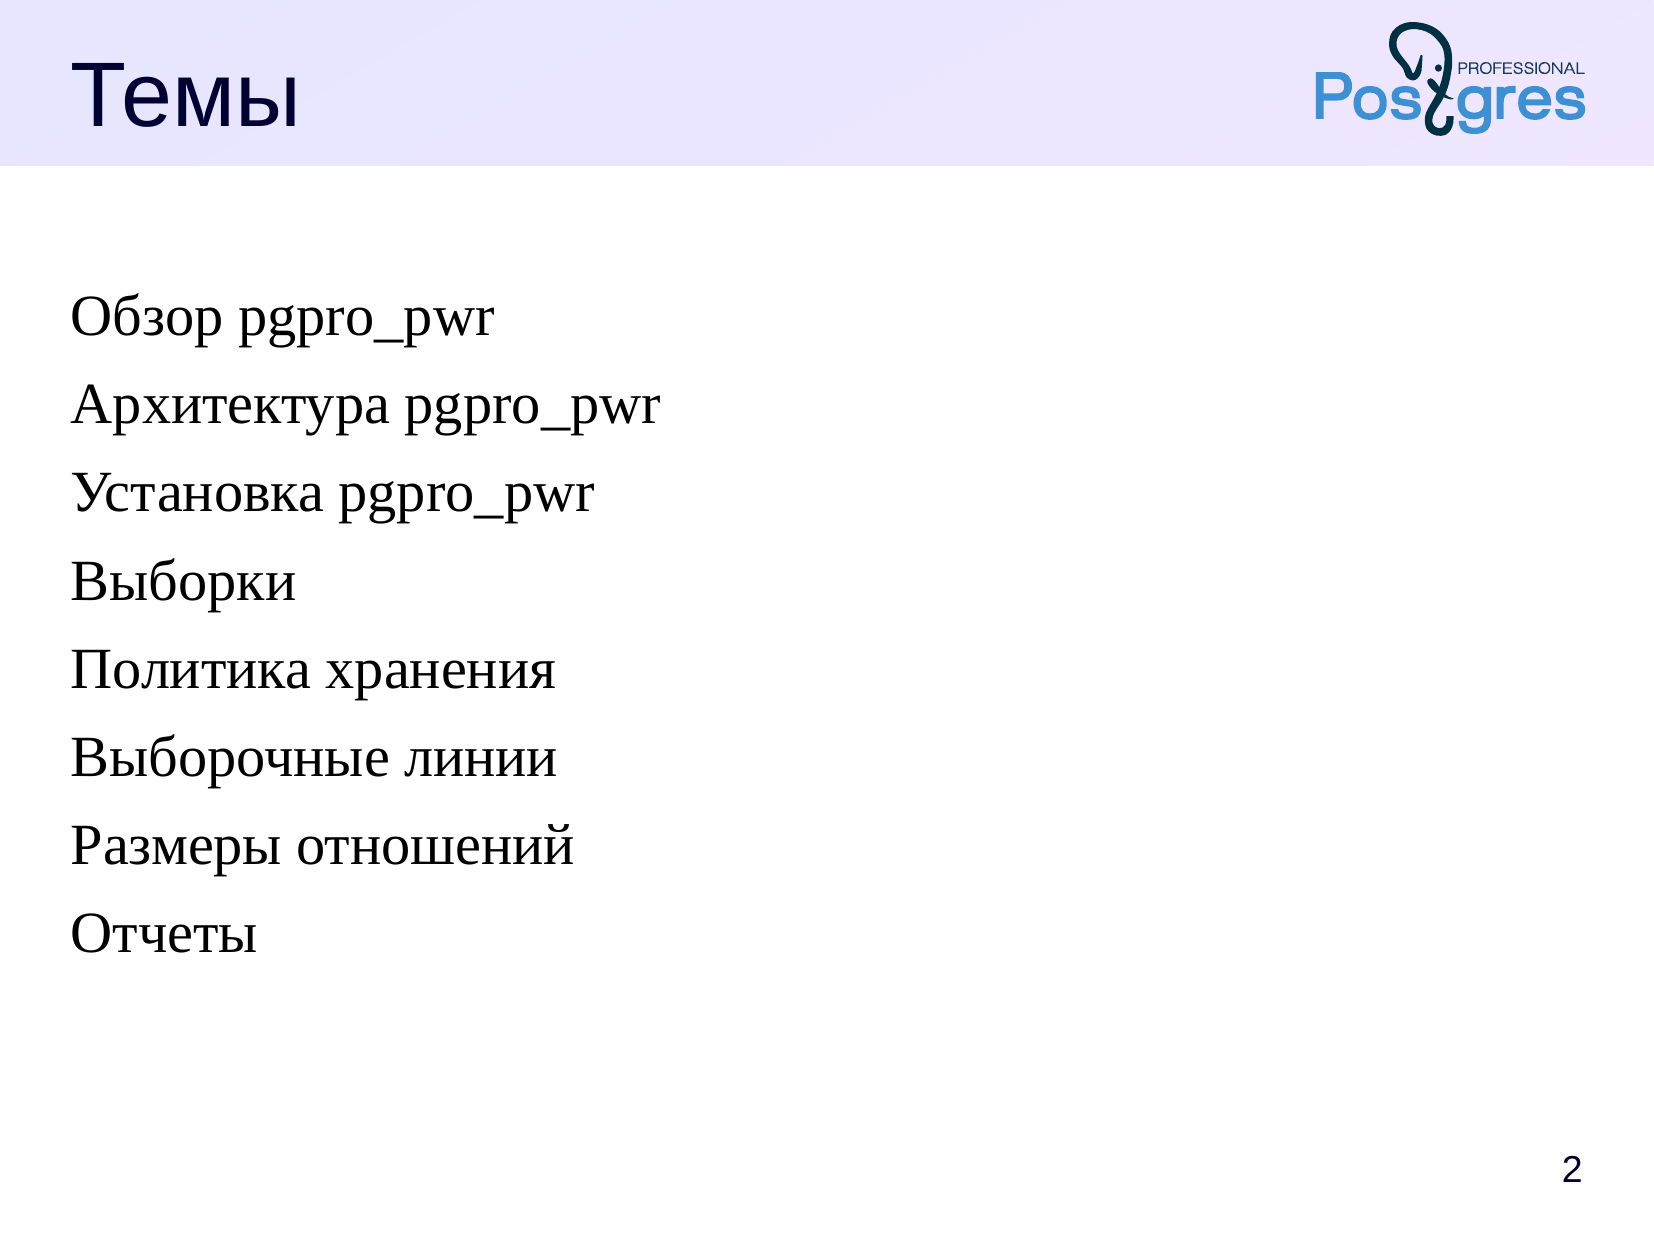

# Темы
Обзор pgpro_pwr
Архитектура pgpro_pwr
Установка pgpro_pwr
Выборки
Политика хранения
Выборочные линии
Размеры отношений
Отчеты